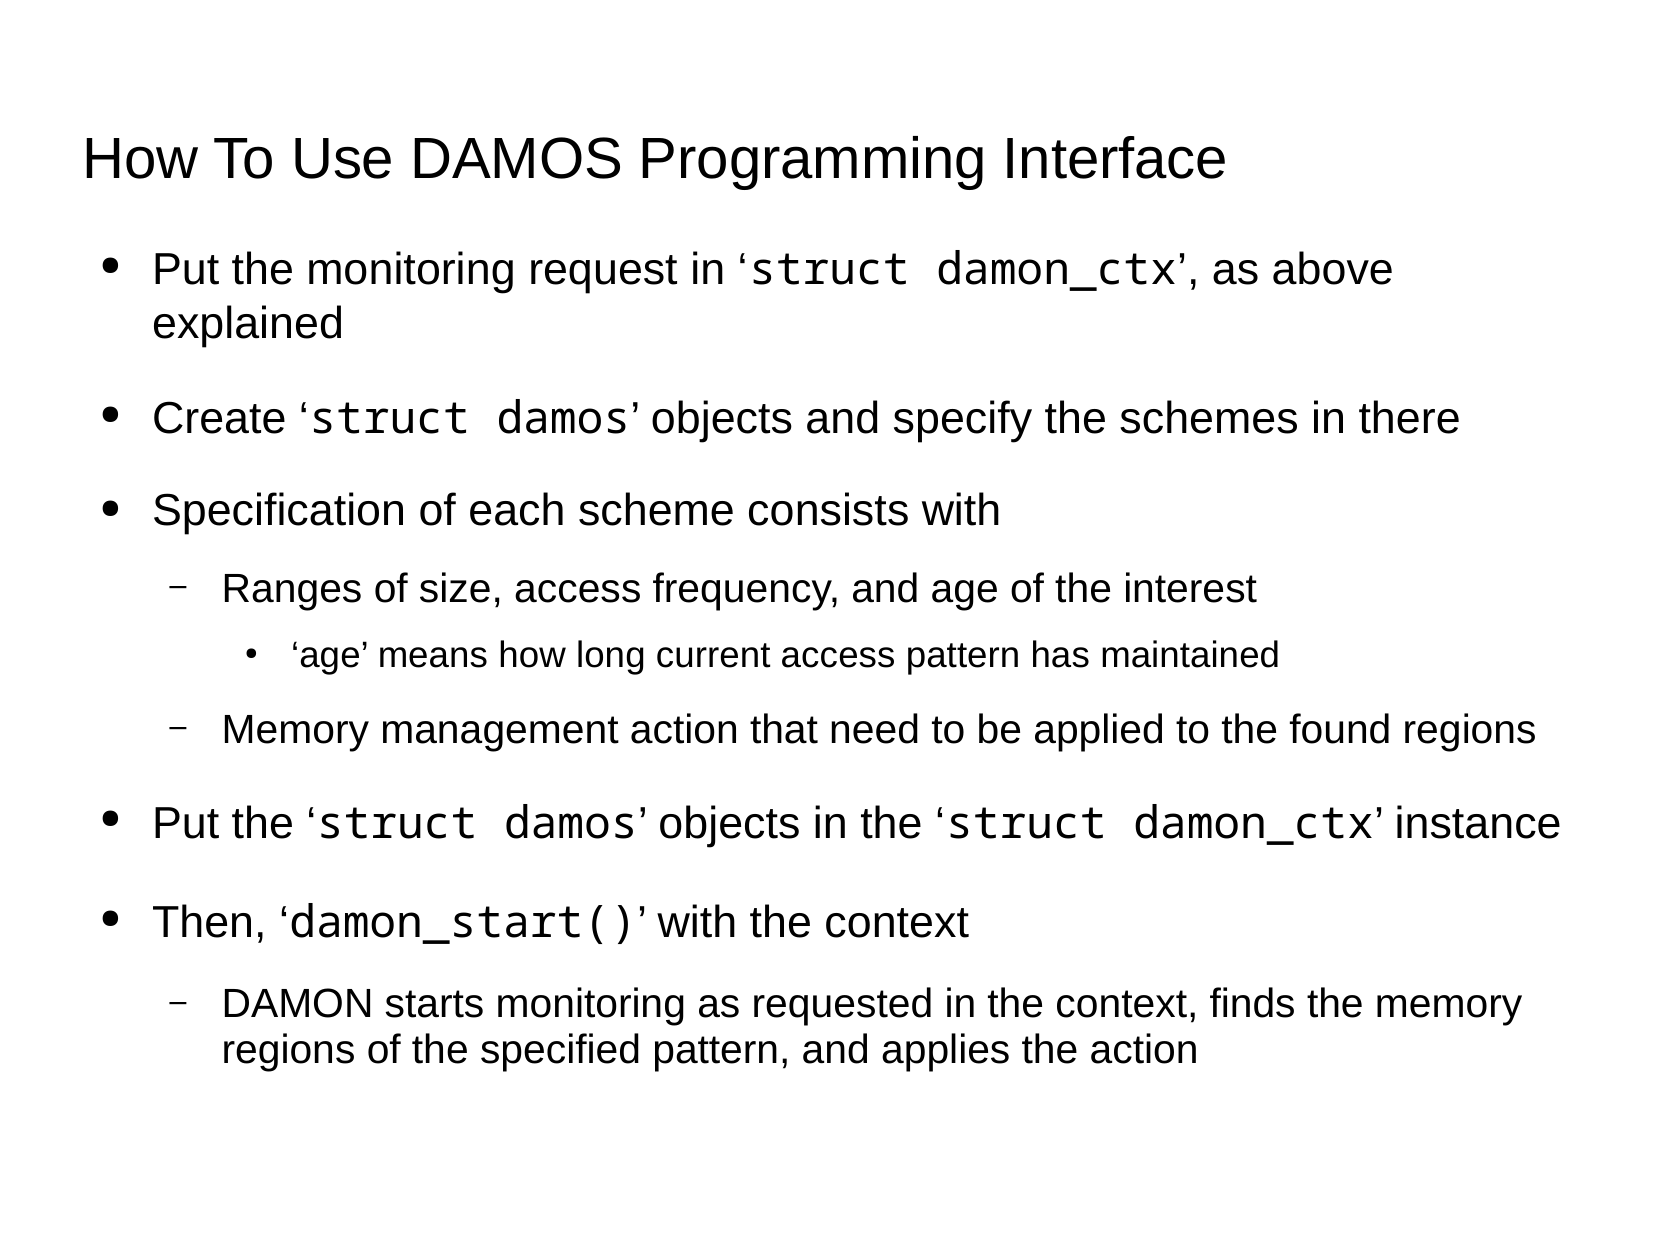

# How To Use DAMOS Programming Interface
Put the monitoring request in ‘struct damon_ctx’, as above explained
Create ‘struct damos’ objects and specify the schemes in there
Specification of each scheme consists with
Ranges of size, access frequency, and age of the interest
‘age’ means how long current access pattern has maintained
Memory management action that need to be applied to the found regions
Put the ‘struct damos’ objects in the ‘struct damon_ctx’ instance
Then, ‘damon_start()’ with the context
DAMON starts monitoring as requested in the context, finds the memory regions of the specified pattern, and applies the action